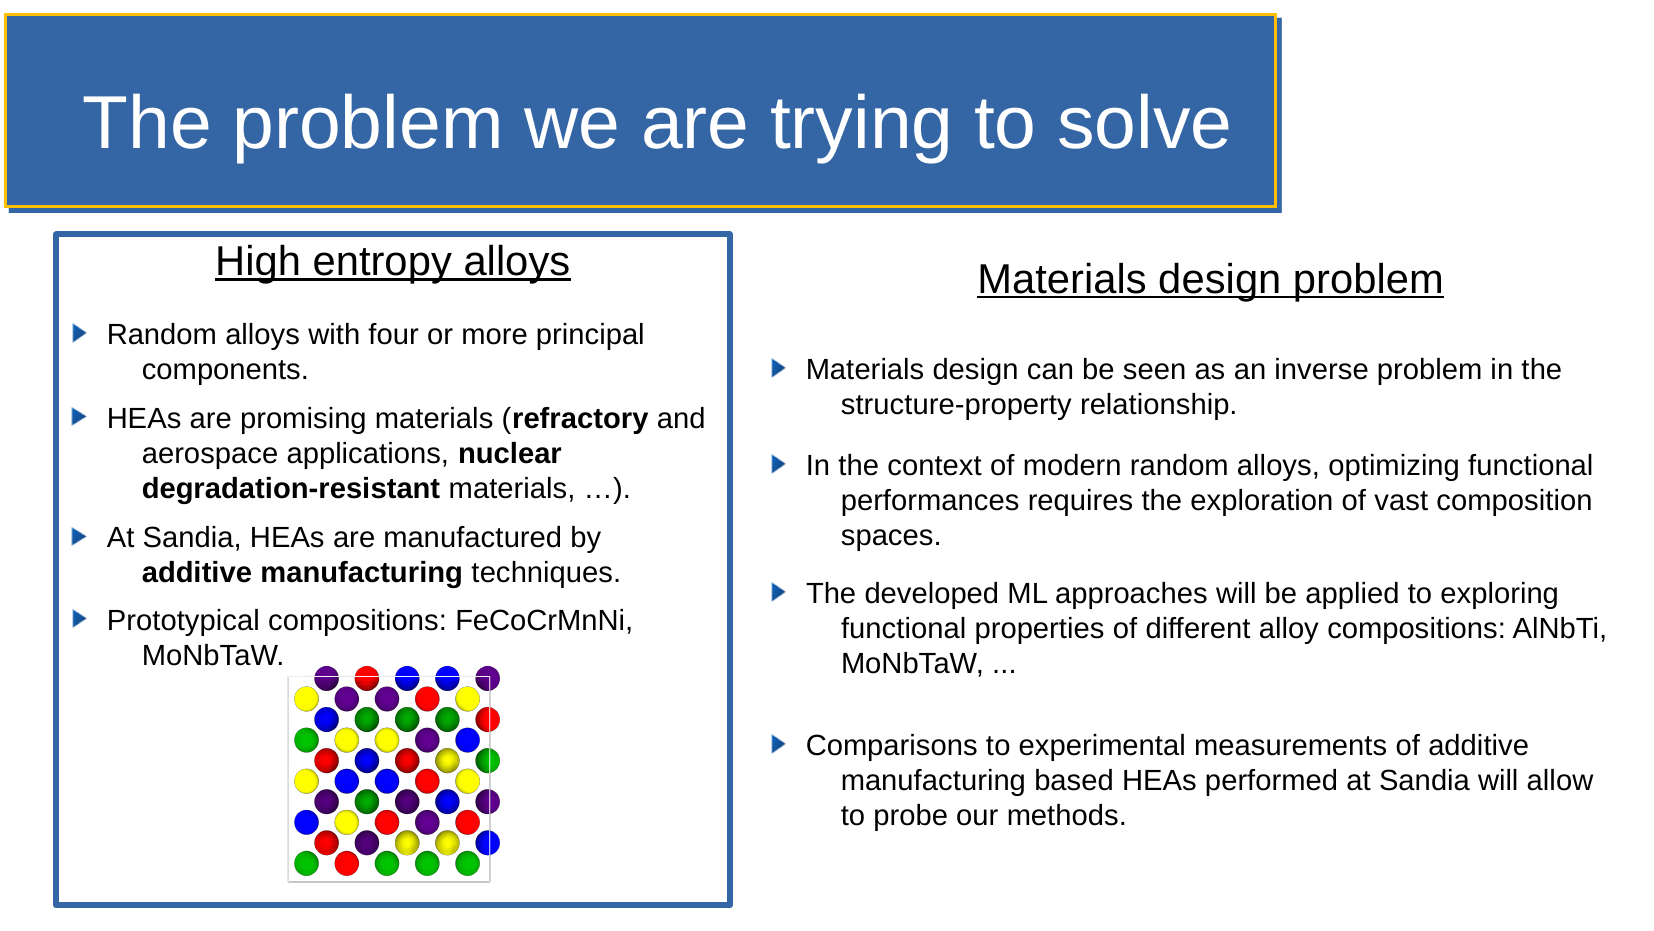

The problem we are trying to solve
High entropy alloys
Materials design problem
Random alloys with four or more principal components.
Materials design can be seen as an inverse problem in the structure-property relationship.
HEAs are promising materials (refractory and aerospace applications, nuclear degradation-resistant materials, …).
In the context of modern random alloys, optimizing functional performances requires the exploration of vast composition spaces.
At Sandia, HEAs are manufactured by additive manufacturing techniques.
The developed ML approaches will be applied to exploring functional properties of different alloy compositions: AlNbTi, MoNbTaW, ...
Prototypical compositions: FeCoCrMnNi, MoNbTaW.
Comparisons to experimental measurements of additive manufacturing based HEAs performed at Sandia will allow to probe our methods.